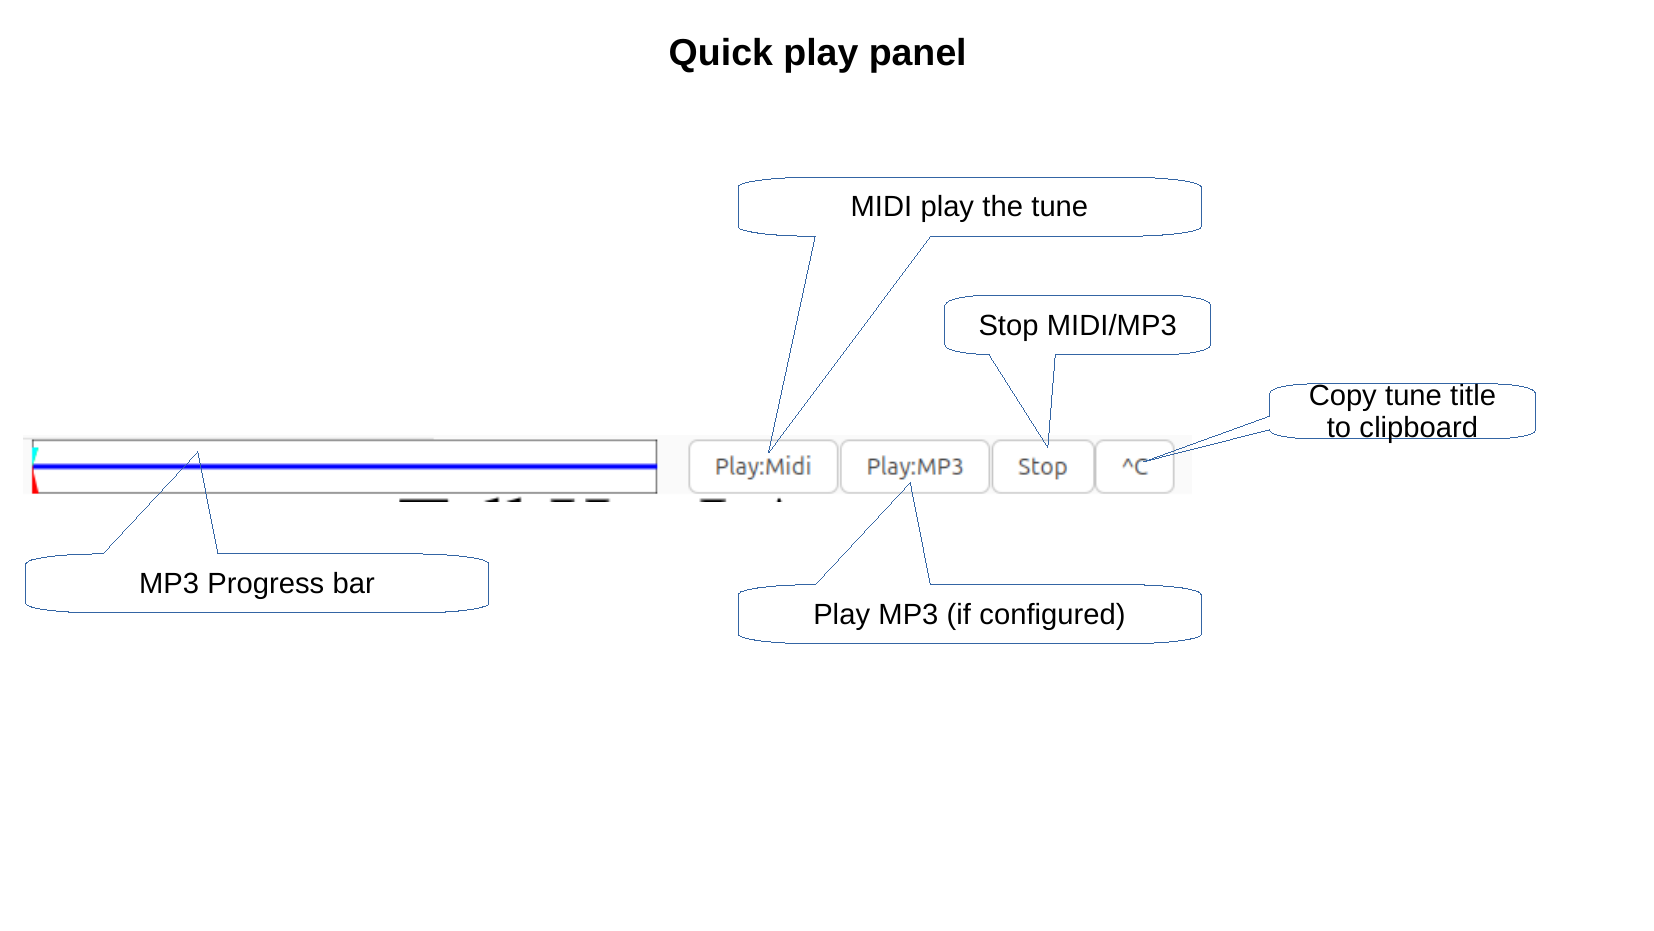

Quick play panel
MIDI play the tune
Stop MIDI/MP3
Copy tune title to clipboard
MP3 Progress bar
Play MP3 (if configured)